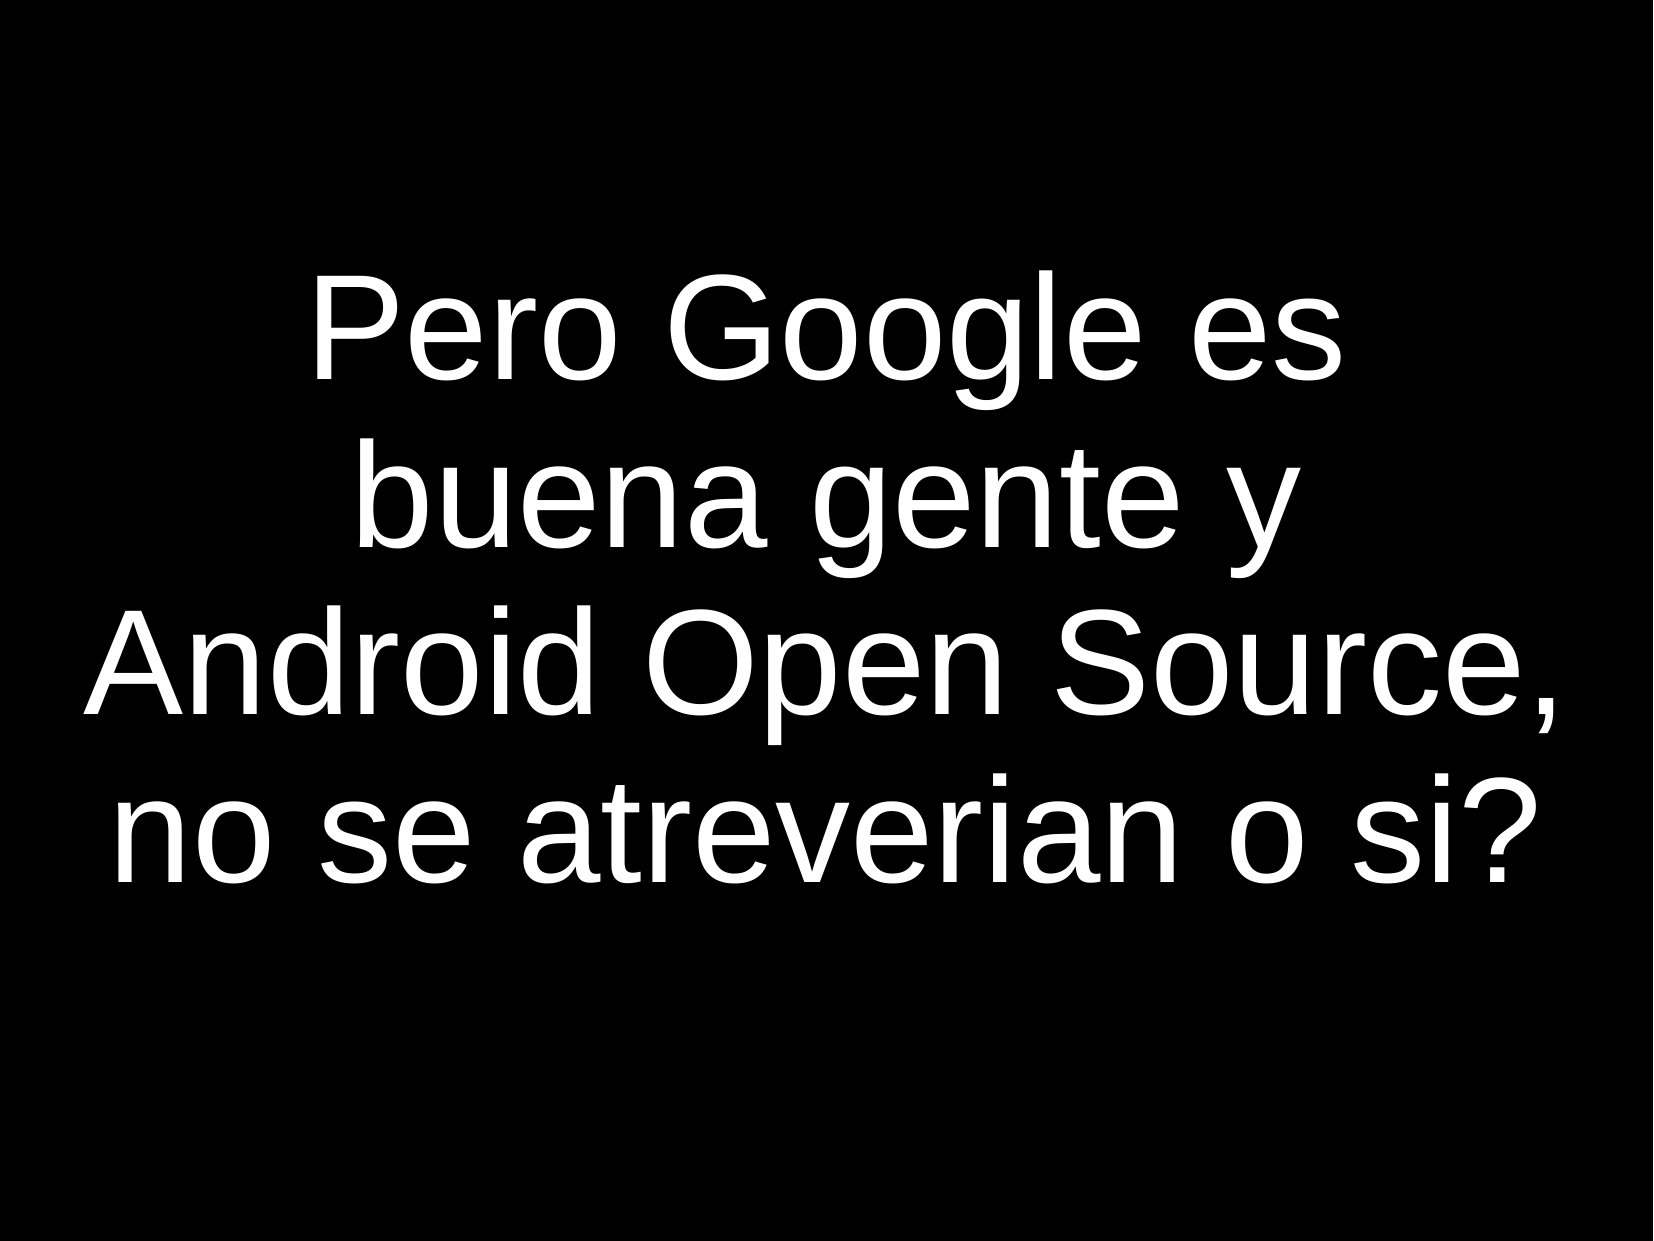

# Pero Google es buena gente y Android Open Source, no se atreverian o si?